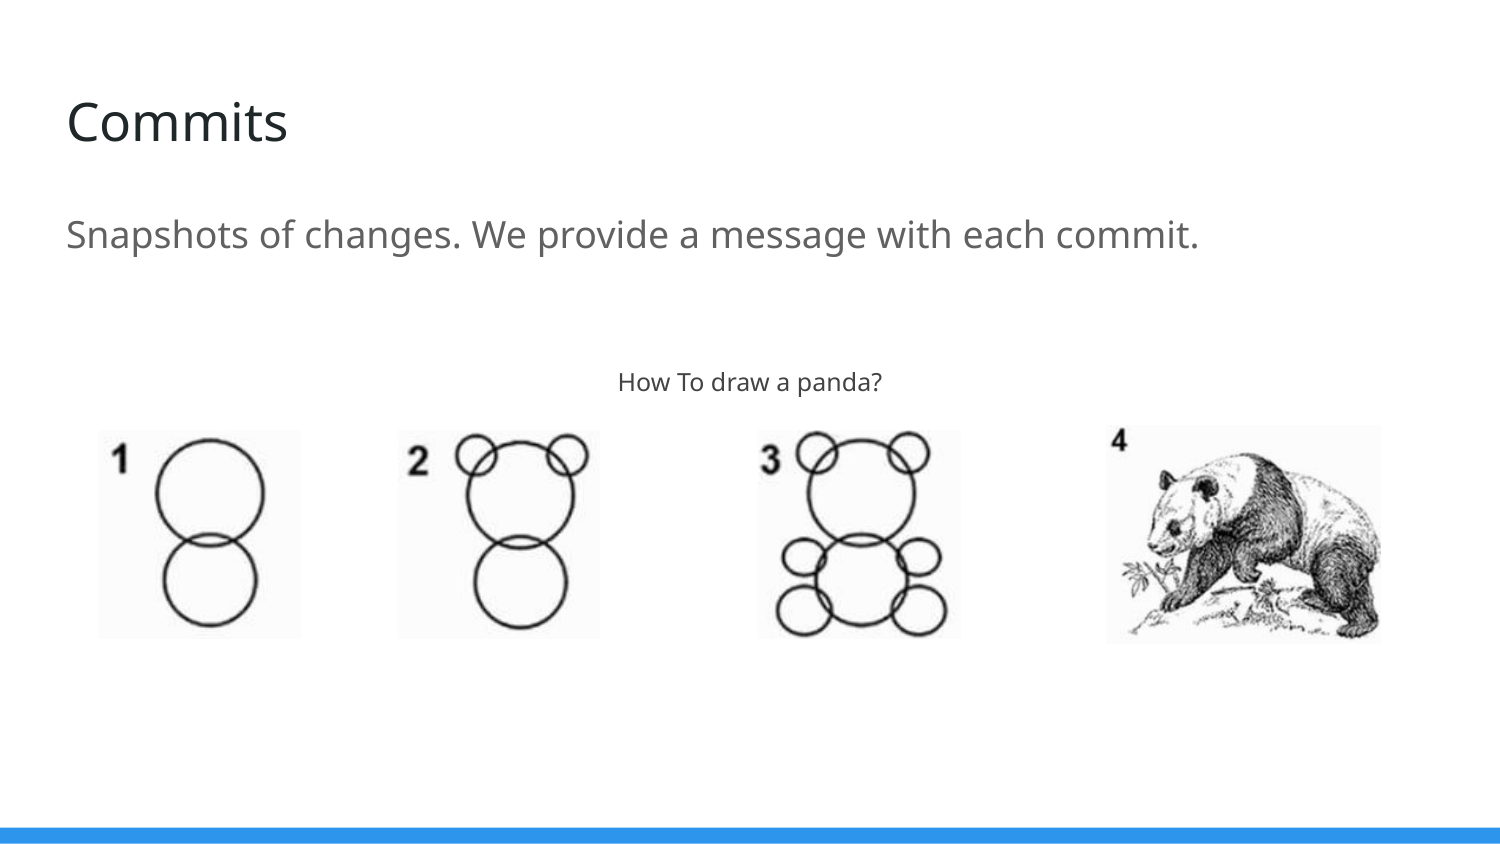

Commits
# Snapshots of changes. We provide a message with each commit.
How To draw a panda?